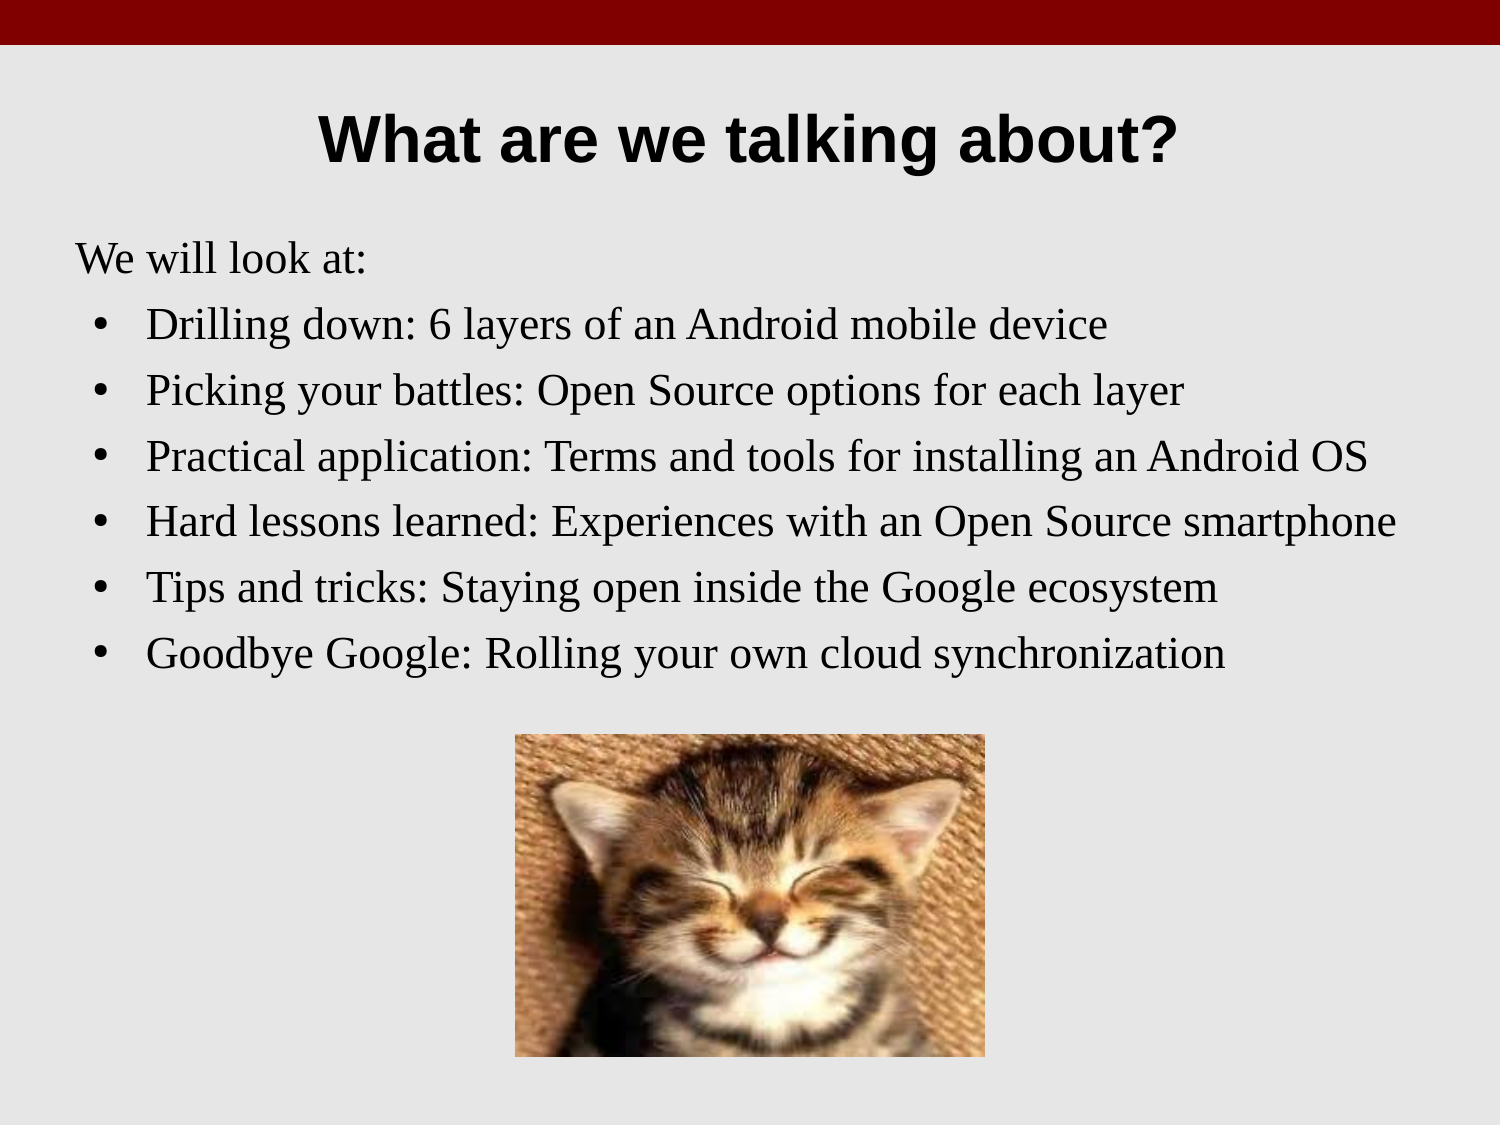

# What are we talking about?
We will look at:
Drilling down: 6 layers of an Android mobile device
Picking your battles: Open Source options for each layer
Practical application: Terms and tools for installing an Android OS
Hard lessons learned: Experiences with an Open Source smartphone
Tips and tricks: Staying open inside the Google ecosystem
Goodbye Google: Rolling your own cloud synchronization